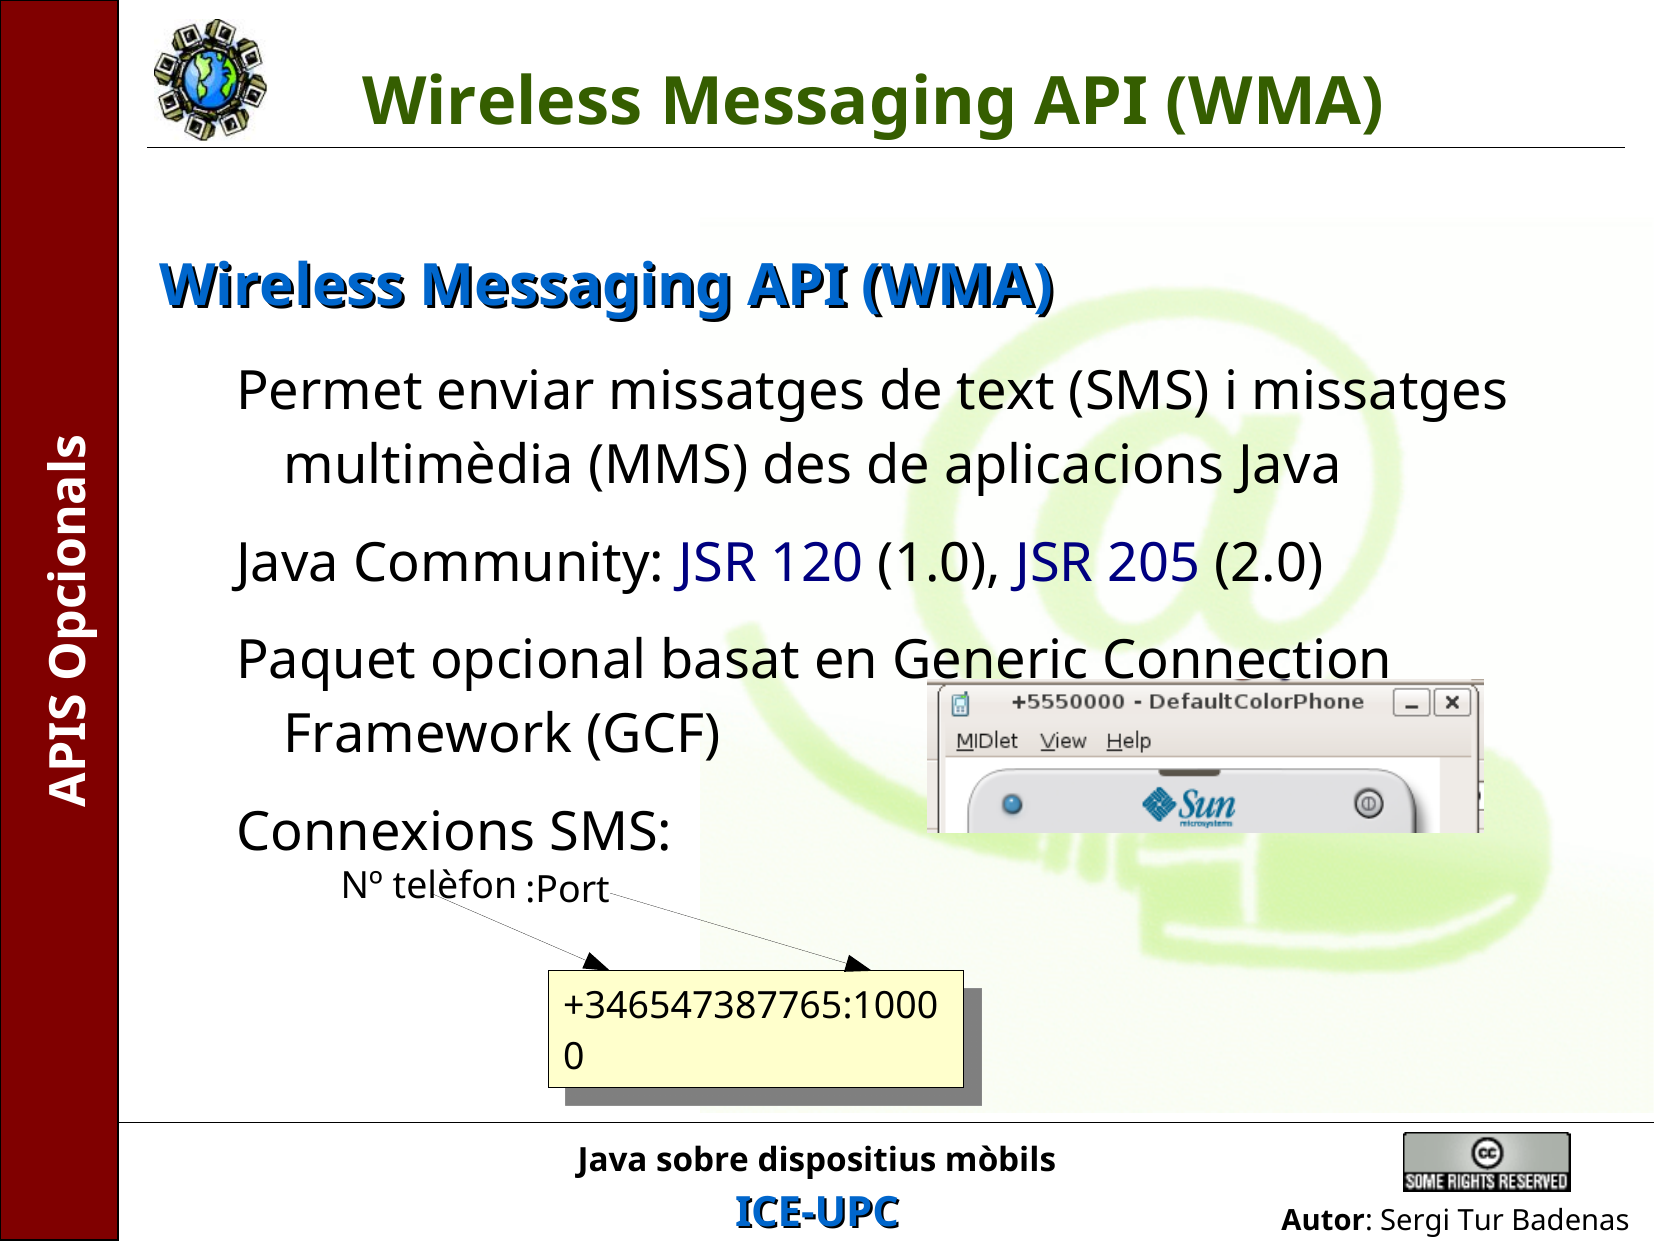

# Wireless Messaging API (WMA)
Wireless Messaging API (WMA)
Permet enviar missatges de text (SMS) i missatges multimèdia (MMS) des de aplicacions Java
Java Community: JSR 120 (1.0), JSR 205 (2.0)
Paquet opcional basat en Generic Connection Framework (GCF)
Connexions SMS:
Nº telèfon
:Port
+346547387765:10000